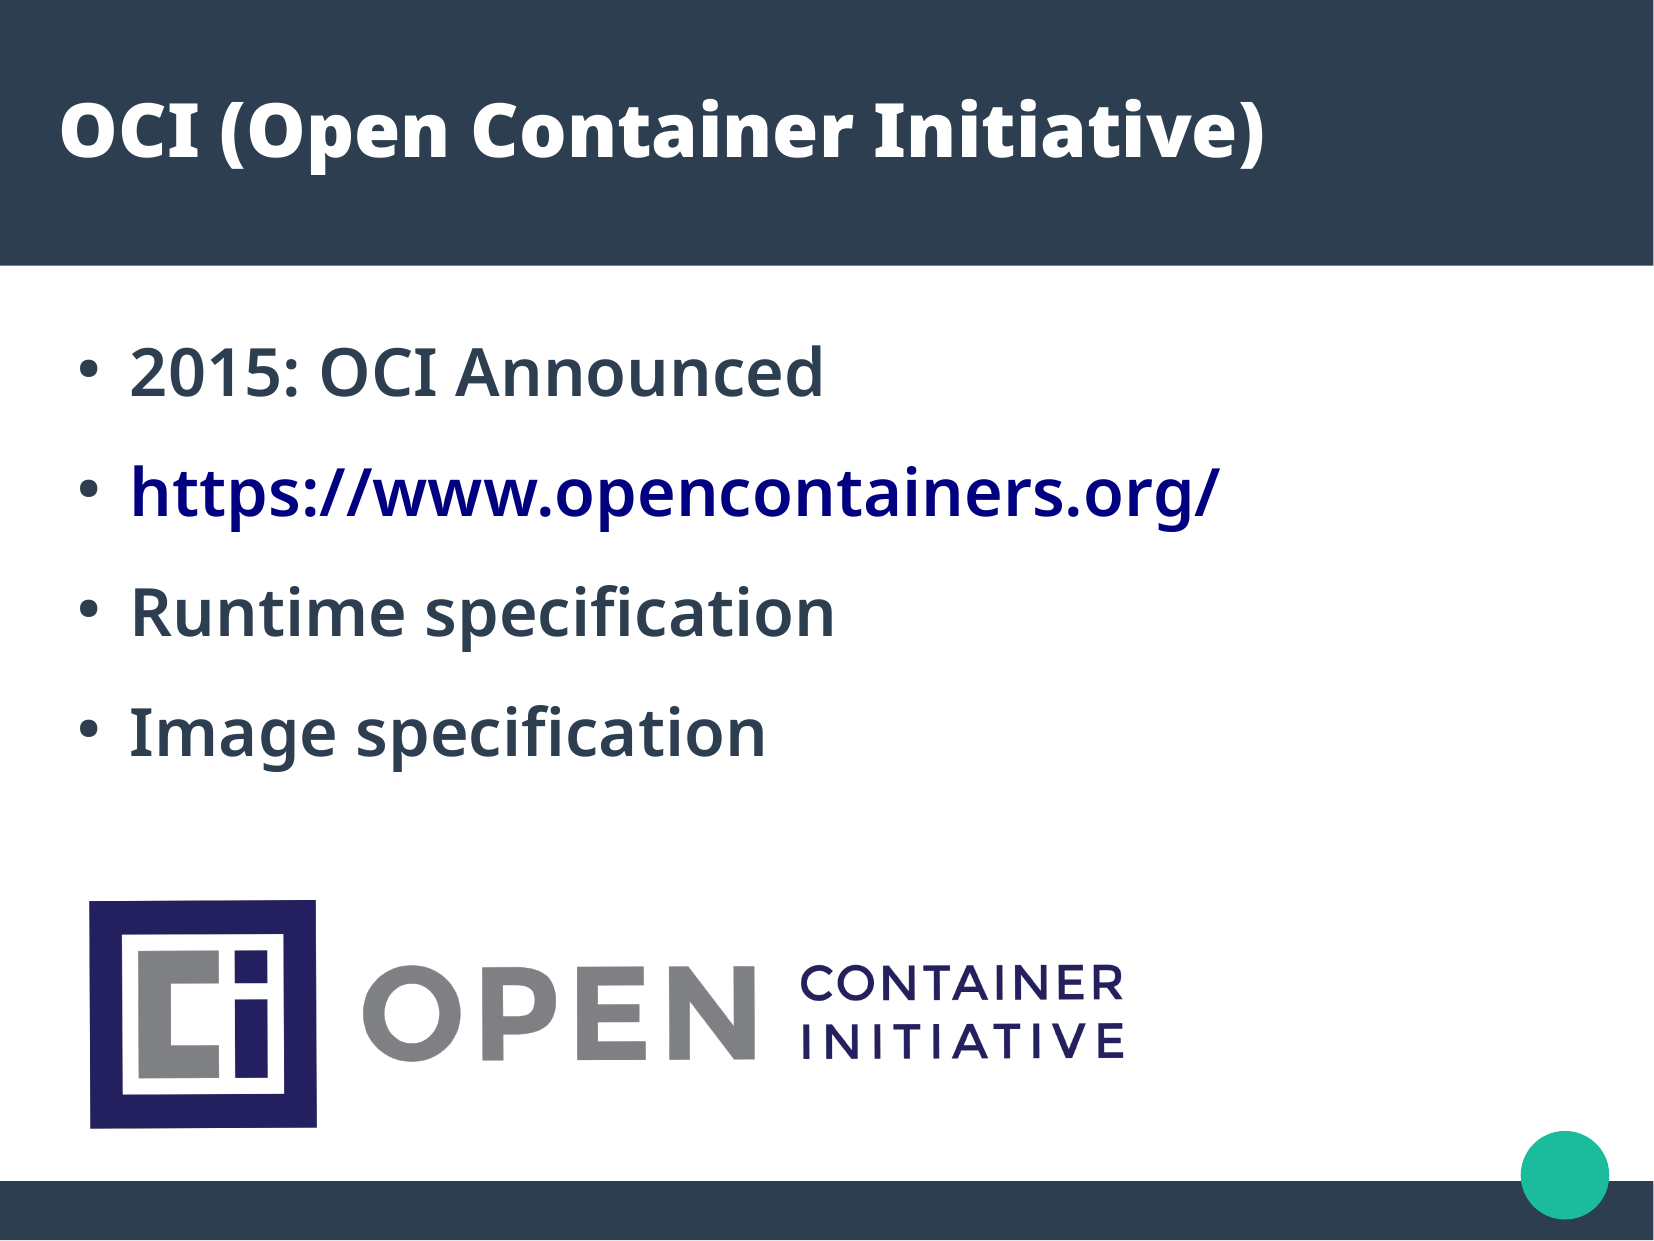

# OCI (Open Container Initiative)
2015: OCI Announced
https://www.opencontainers.org/
Runtime specification
Image specification